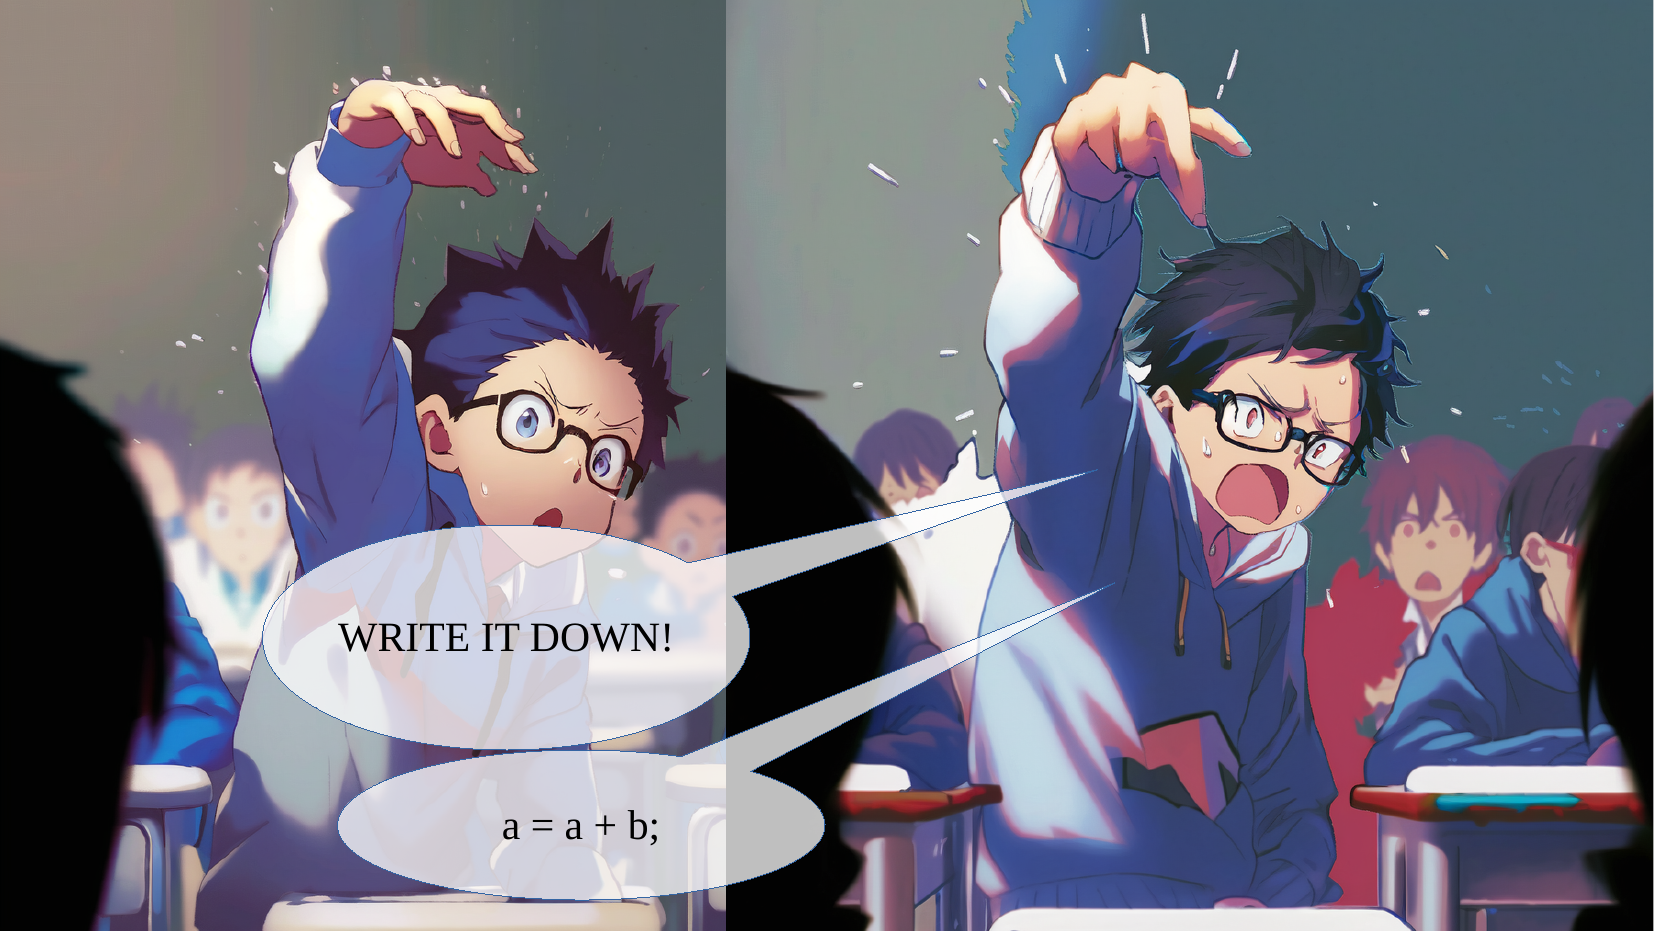

WRITE IT DOWN!
a = a + b;